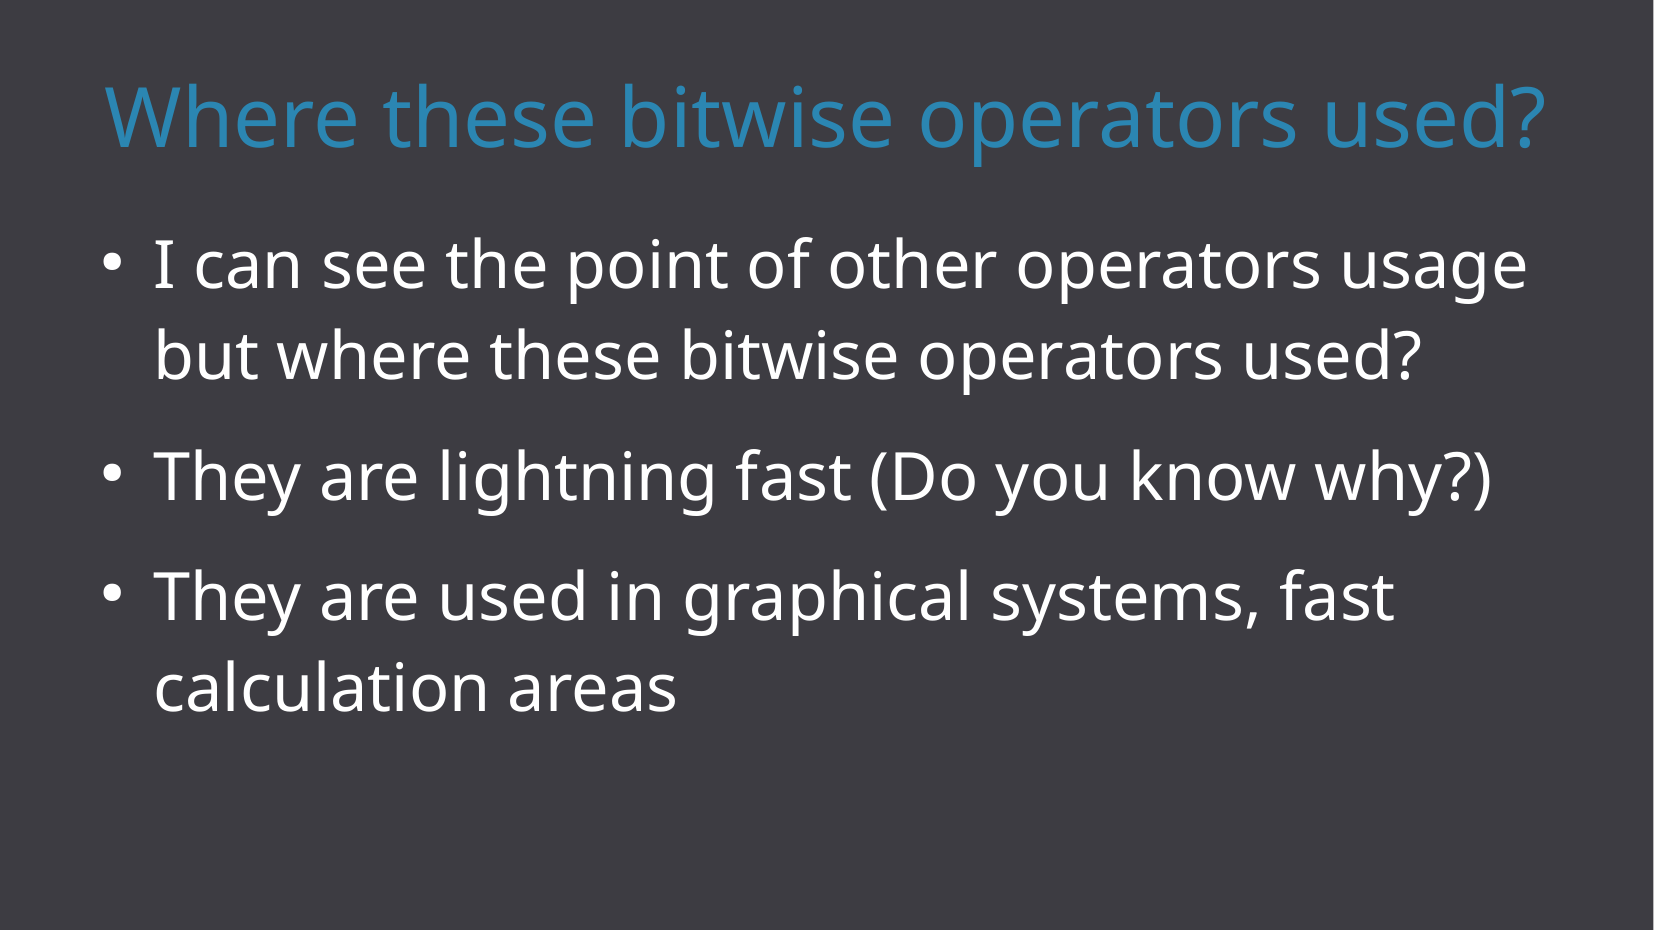

# Where these bitwise operators used?
I can see the point of other operators usage but where these bitwise operators used?
They are lightning fast (Do you know why?)
They are used in graphical systems, fast calculation areas